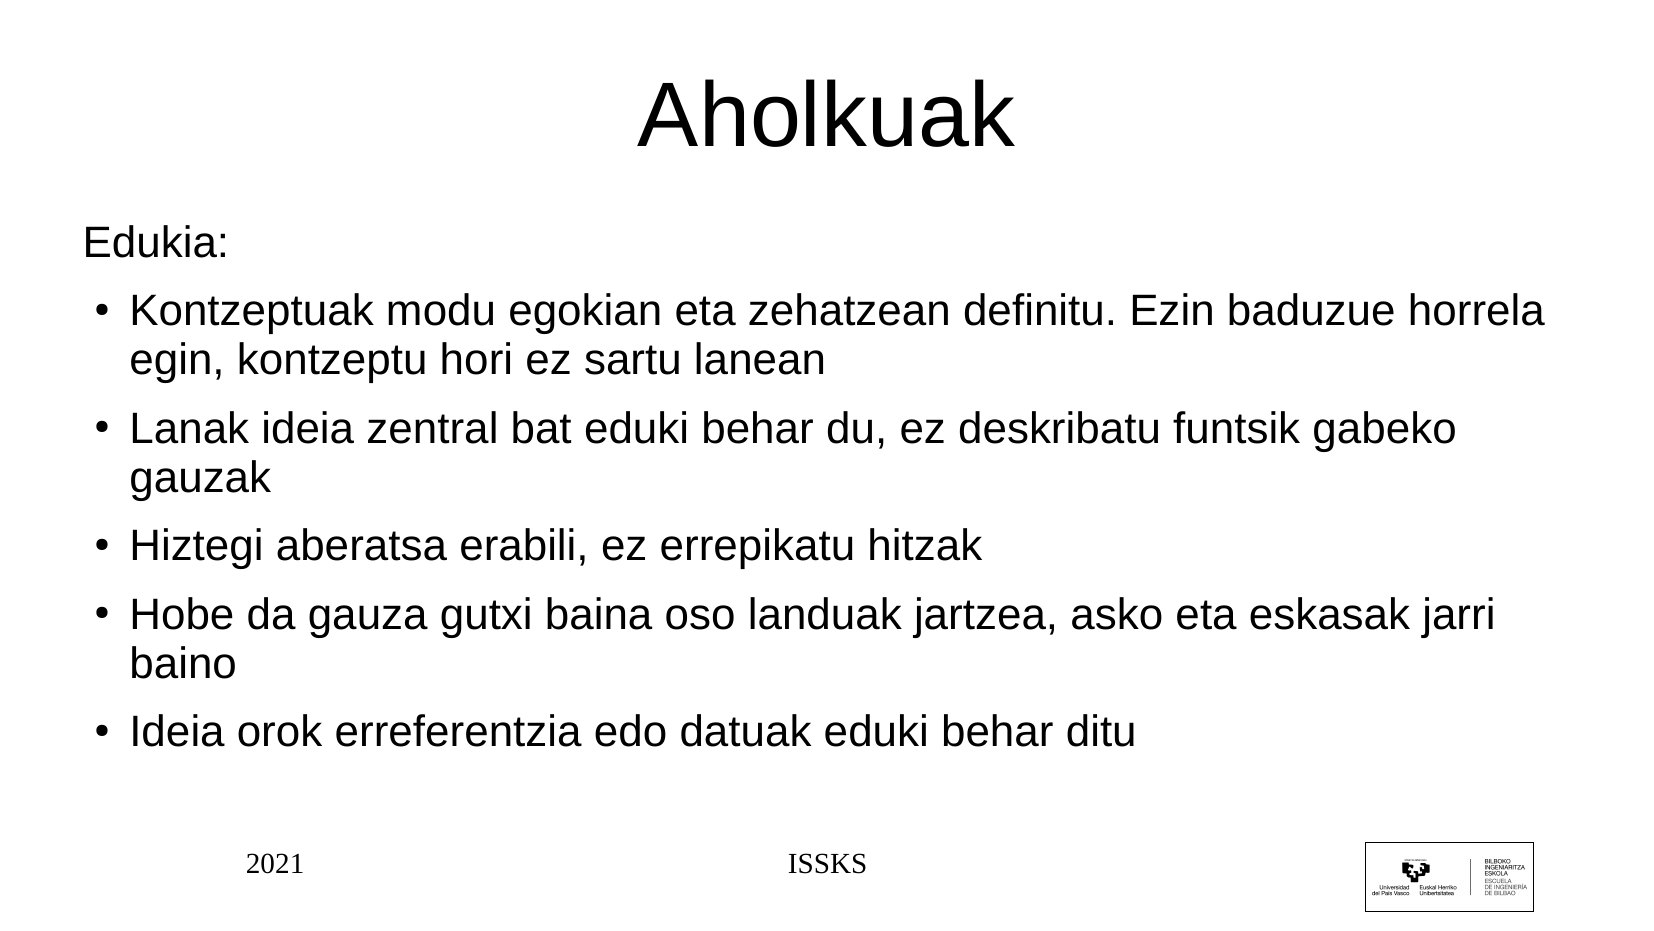

# Aholkuak
Edukia:
Kontzeptuak modu egokian eta zehatzean definitu. Ezin baduzue horrela egin, kontzeptu hori ez sartu lanean
Lanak ideia zentral bat eduki behar du, ez deskribatu funtsik gabeko gauzak
Hiztegi aberatsa erabili, ez errepikatu hitzak
Hobe da gauza gutxi baina oso landuak jartzea, asko eta eskasak jarri baino
Ideia orok erreferentzia edo datuak eduki behar ditu